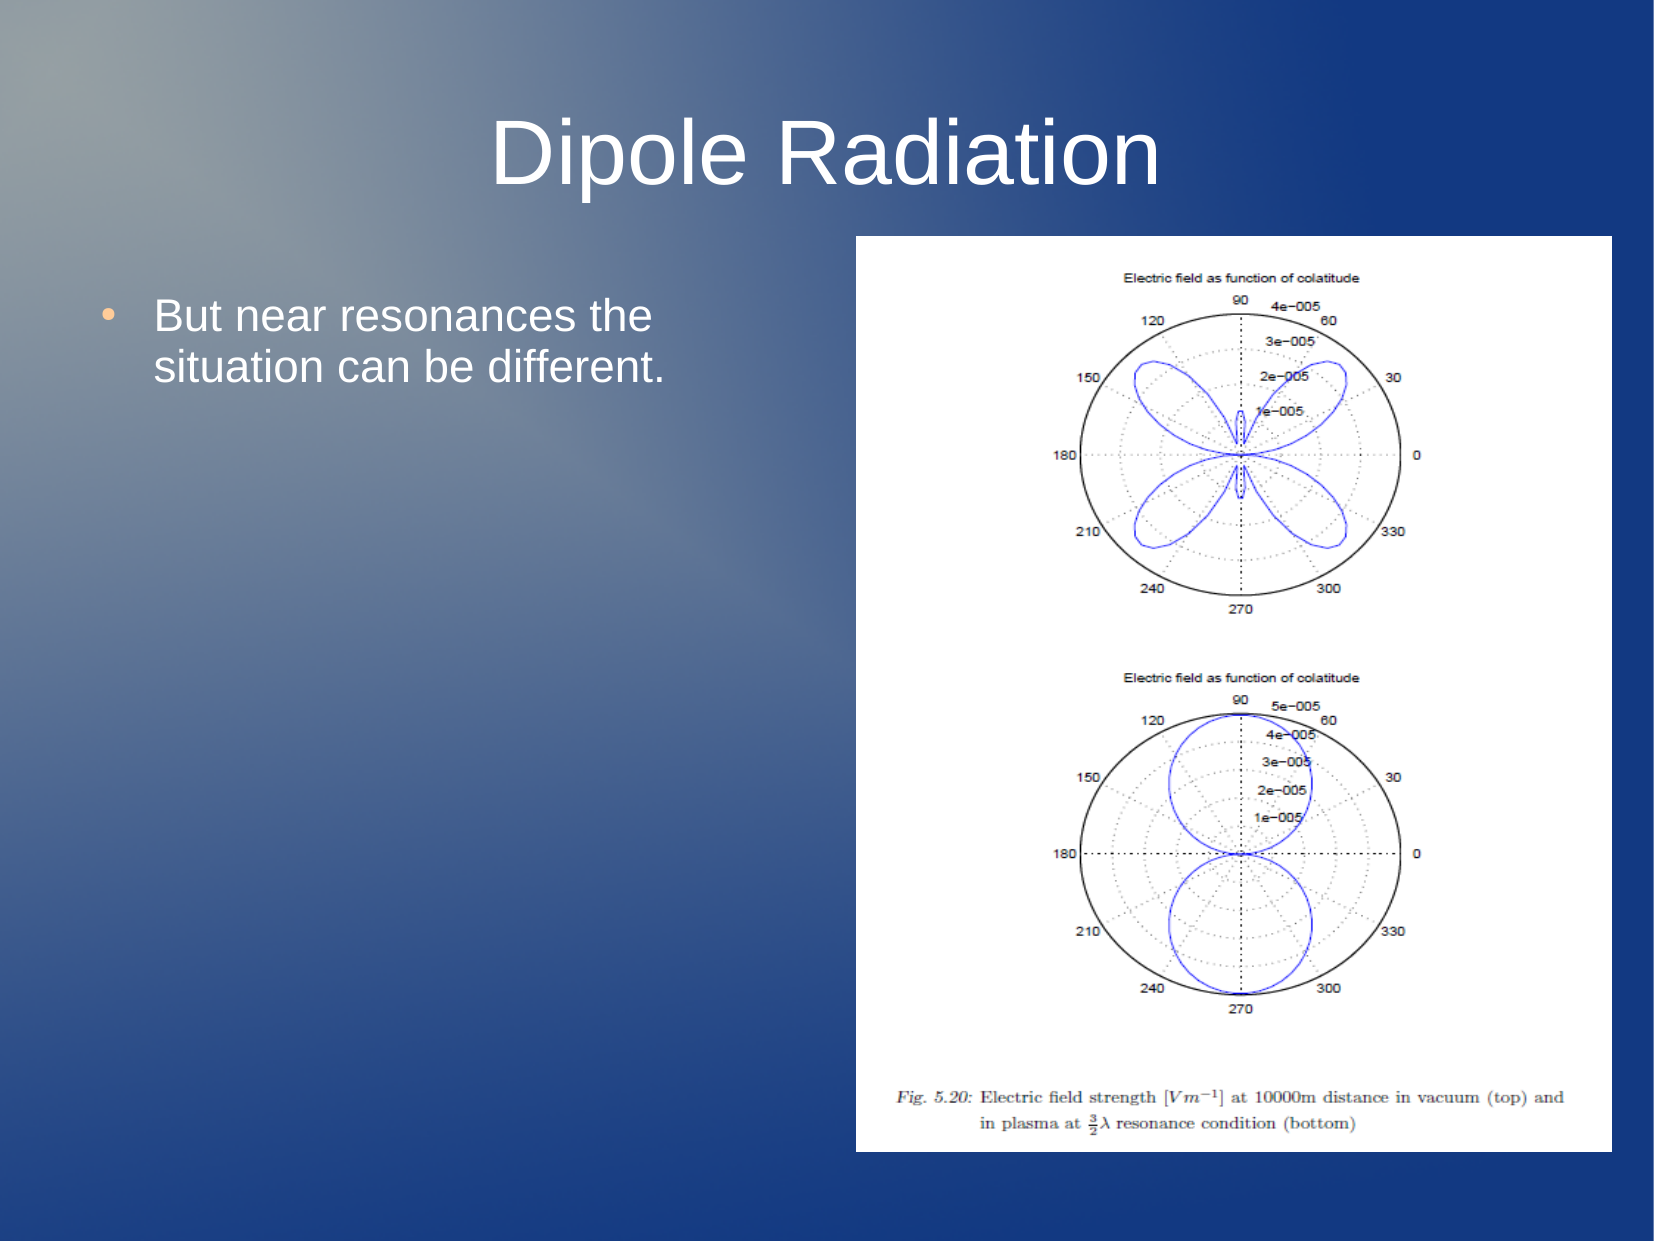

# Dipole Radiation
But near resonances the situation can be different.